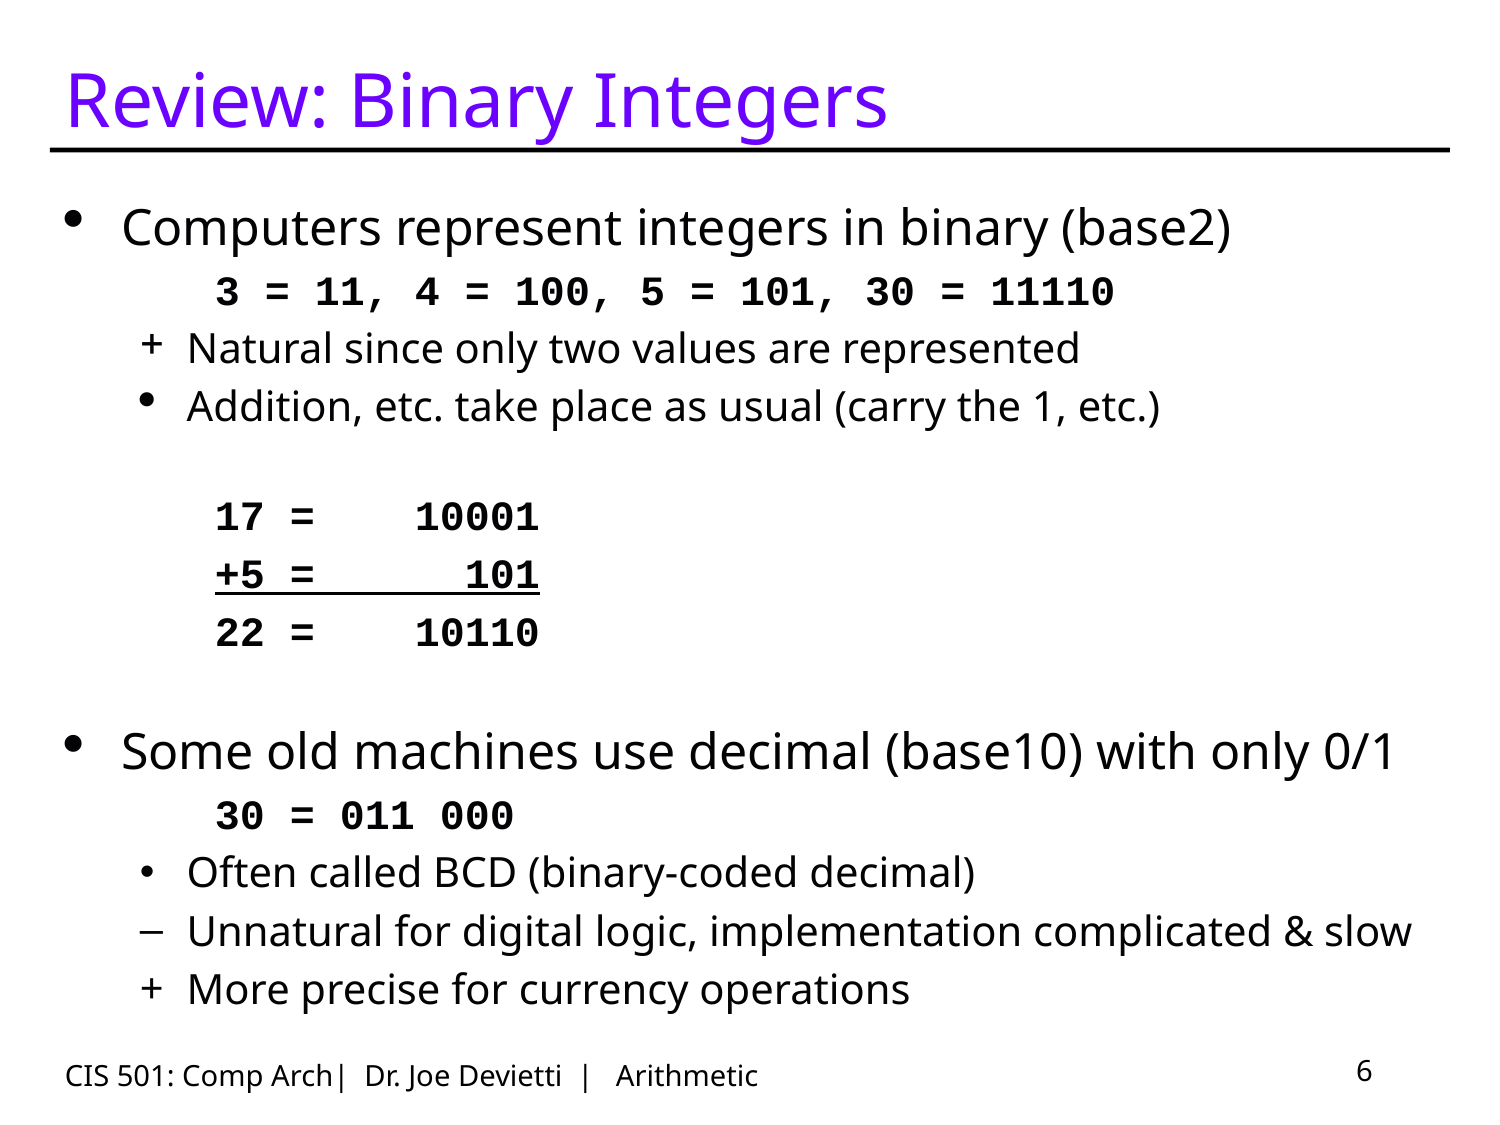

Review: Binary Integers
Computers represent integers in binary (base2)
3 = 11, 4 = 100, 5 = 101, 30 = 11110
Natural since only two values are represented
Addition, etc. take place as usual (carry the 1, etc.)
17 = 10001
+5 = 101
22 = 10110
Some old machines use decimal (base10) with only 0/1
30 = 011 000
Often called BCD (binary-coded decimal)
Unnatural for digital logic, implementation complicated & slow
More precise for currency operations
CIS 501: Comp Arch| Dr. Joe Devietti | Arithmetic